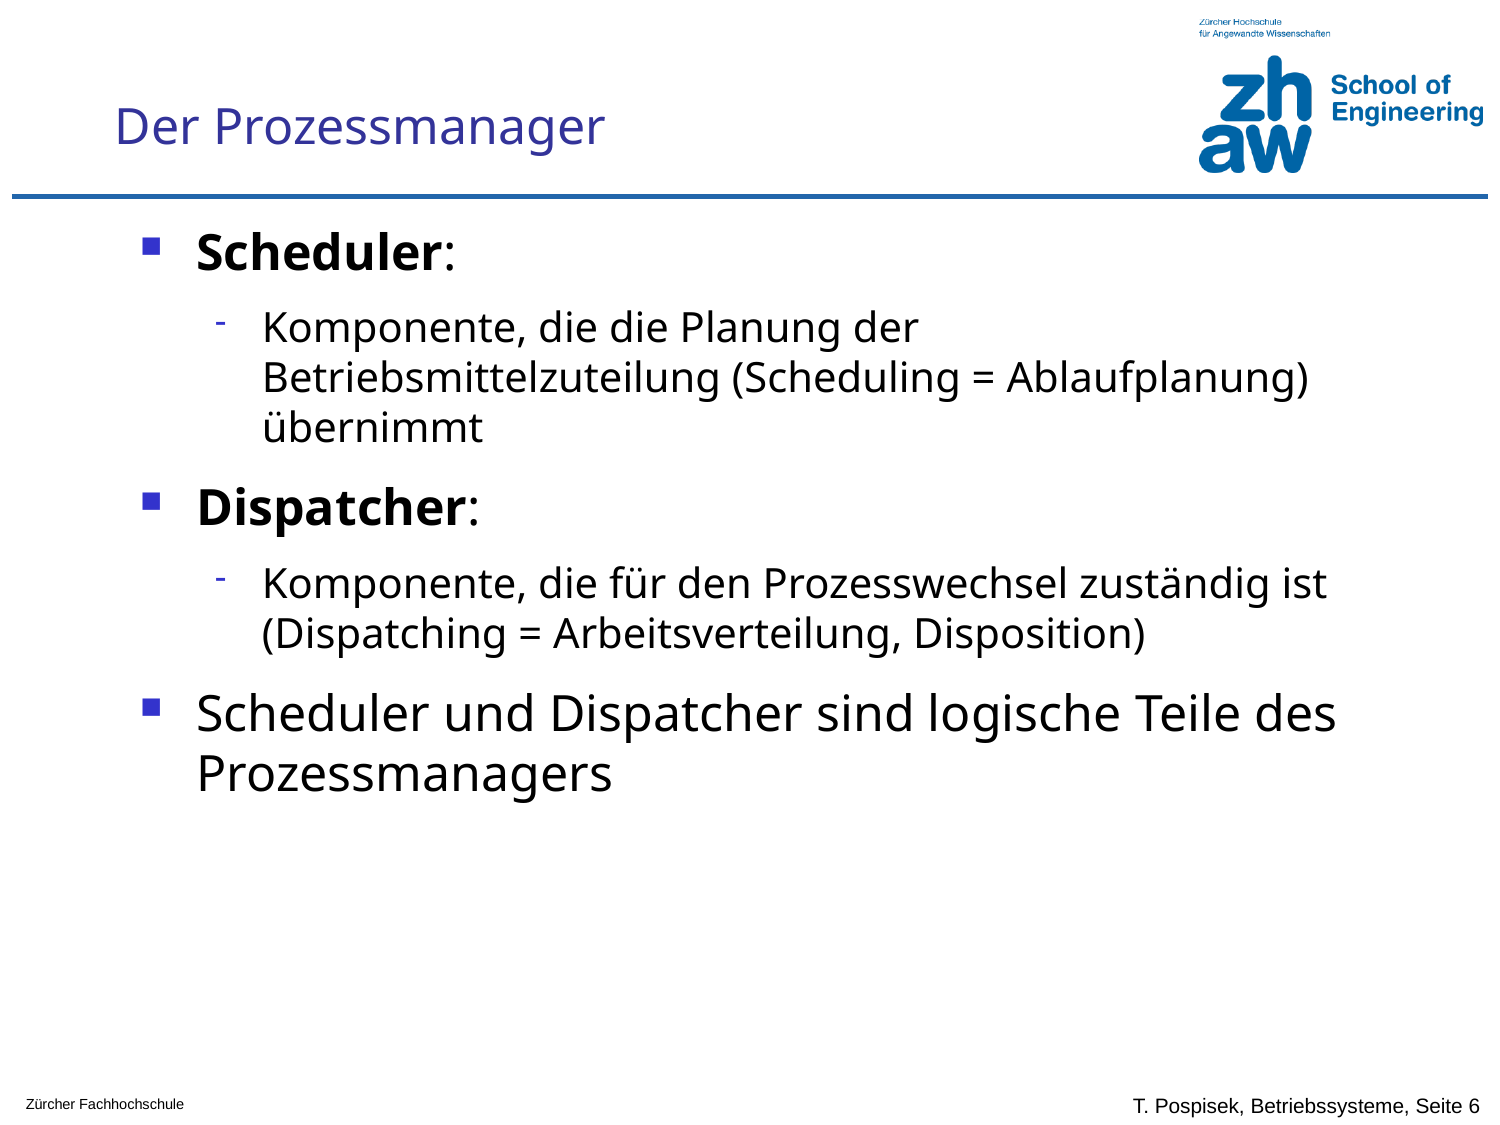

# Der Prozessmanager
Scheduler:
Komponente, die die Planung der Betriebsmittelzuteilung (Scheduling = Ablaufplanung) übernimmt
Dispatcher:
Komponente, die für den Prozesswechsel zuständig ist (Dispatching = Arbeitsverteilung, Disposition)
Scheduler und Dispatcher sind logische Teile des Prozessmanagers